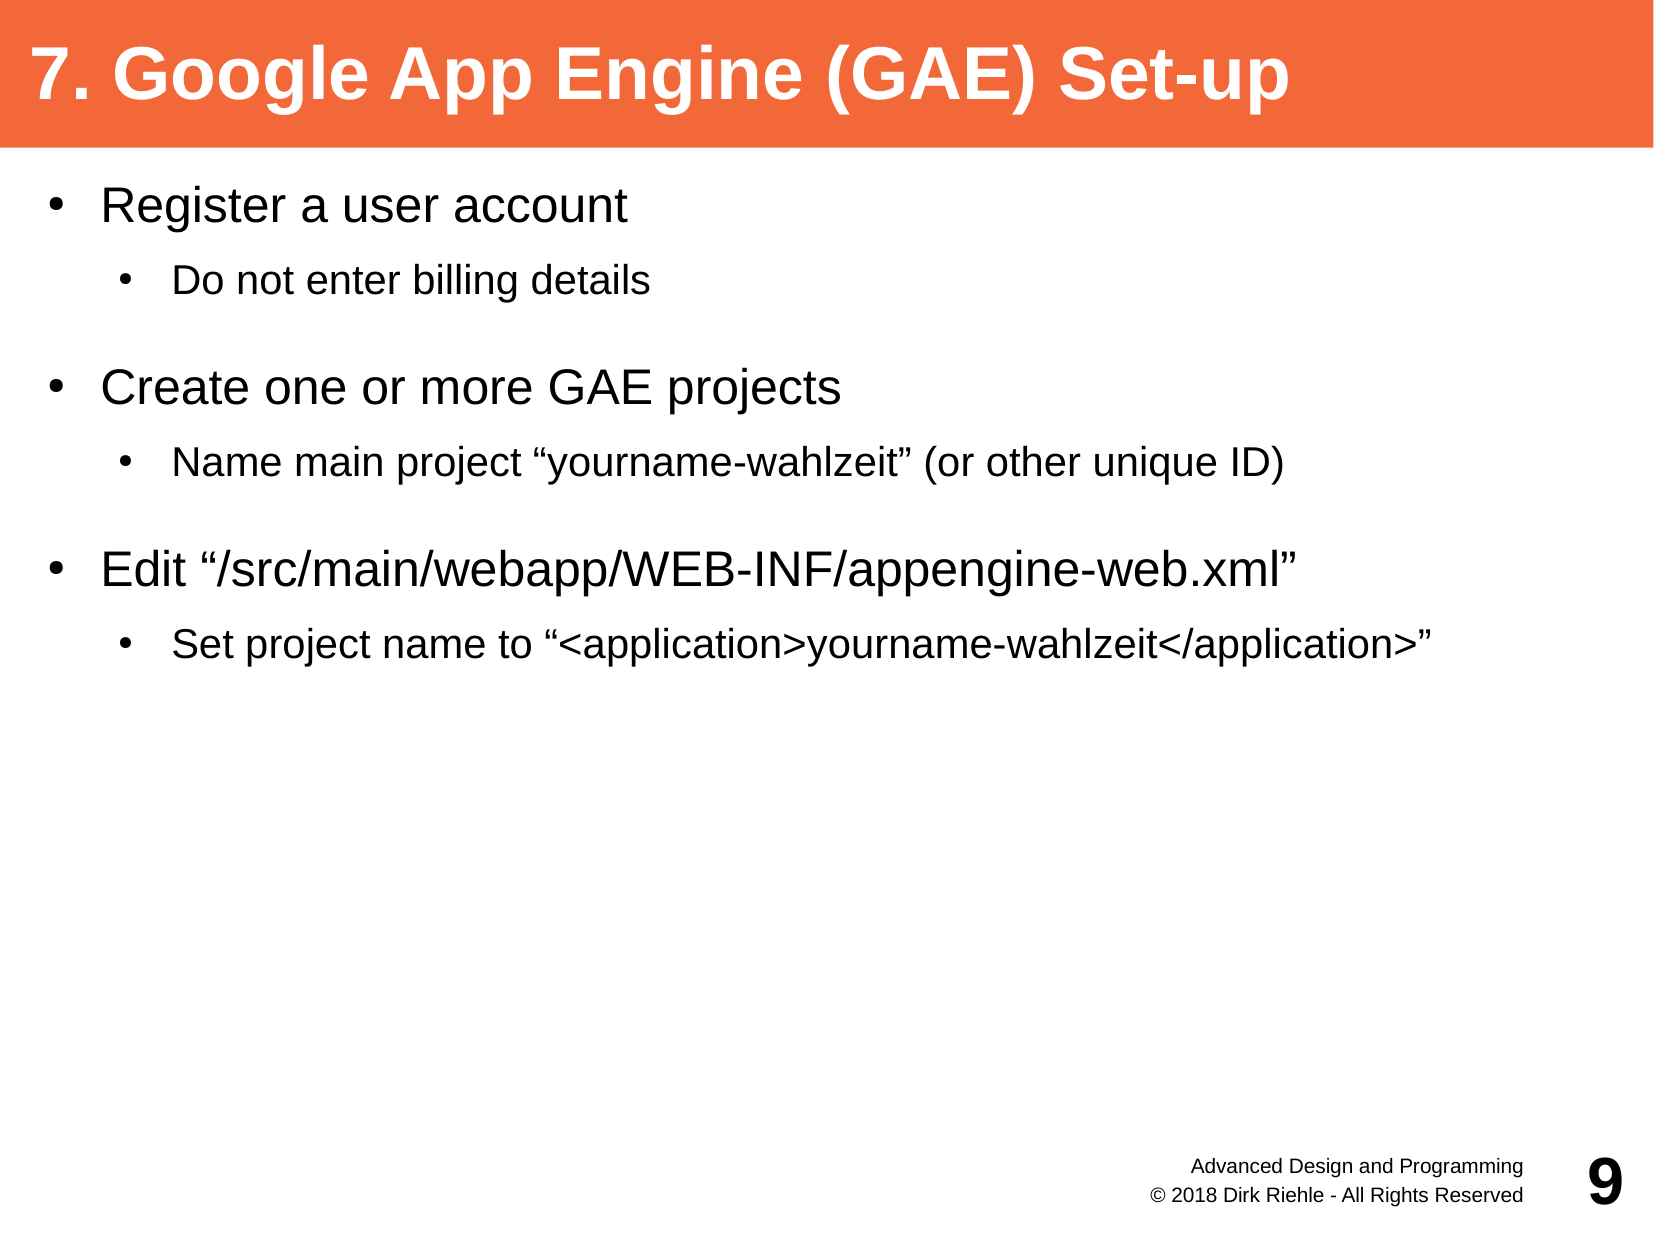

# 7. Google App Engine (GAE) Set-up
Register a user account
Do not enter billing details
Create one or more GAE projects
Name main project “yourname-wahlzeit” (or other unique ID)
Edit “/src/main/webapp/WEB-INF/appengine-web.xml”
Set project name to “<application>yourname-wahlzeit</application>”
Advanced Design and Programming
9
© 2018 Dirk Riehle - All Rights Reserved